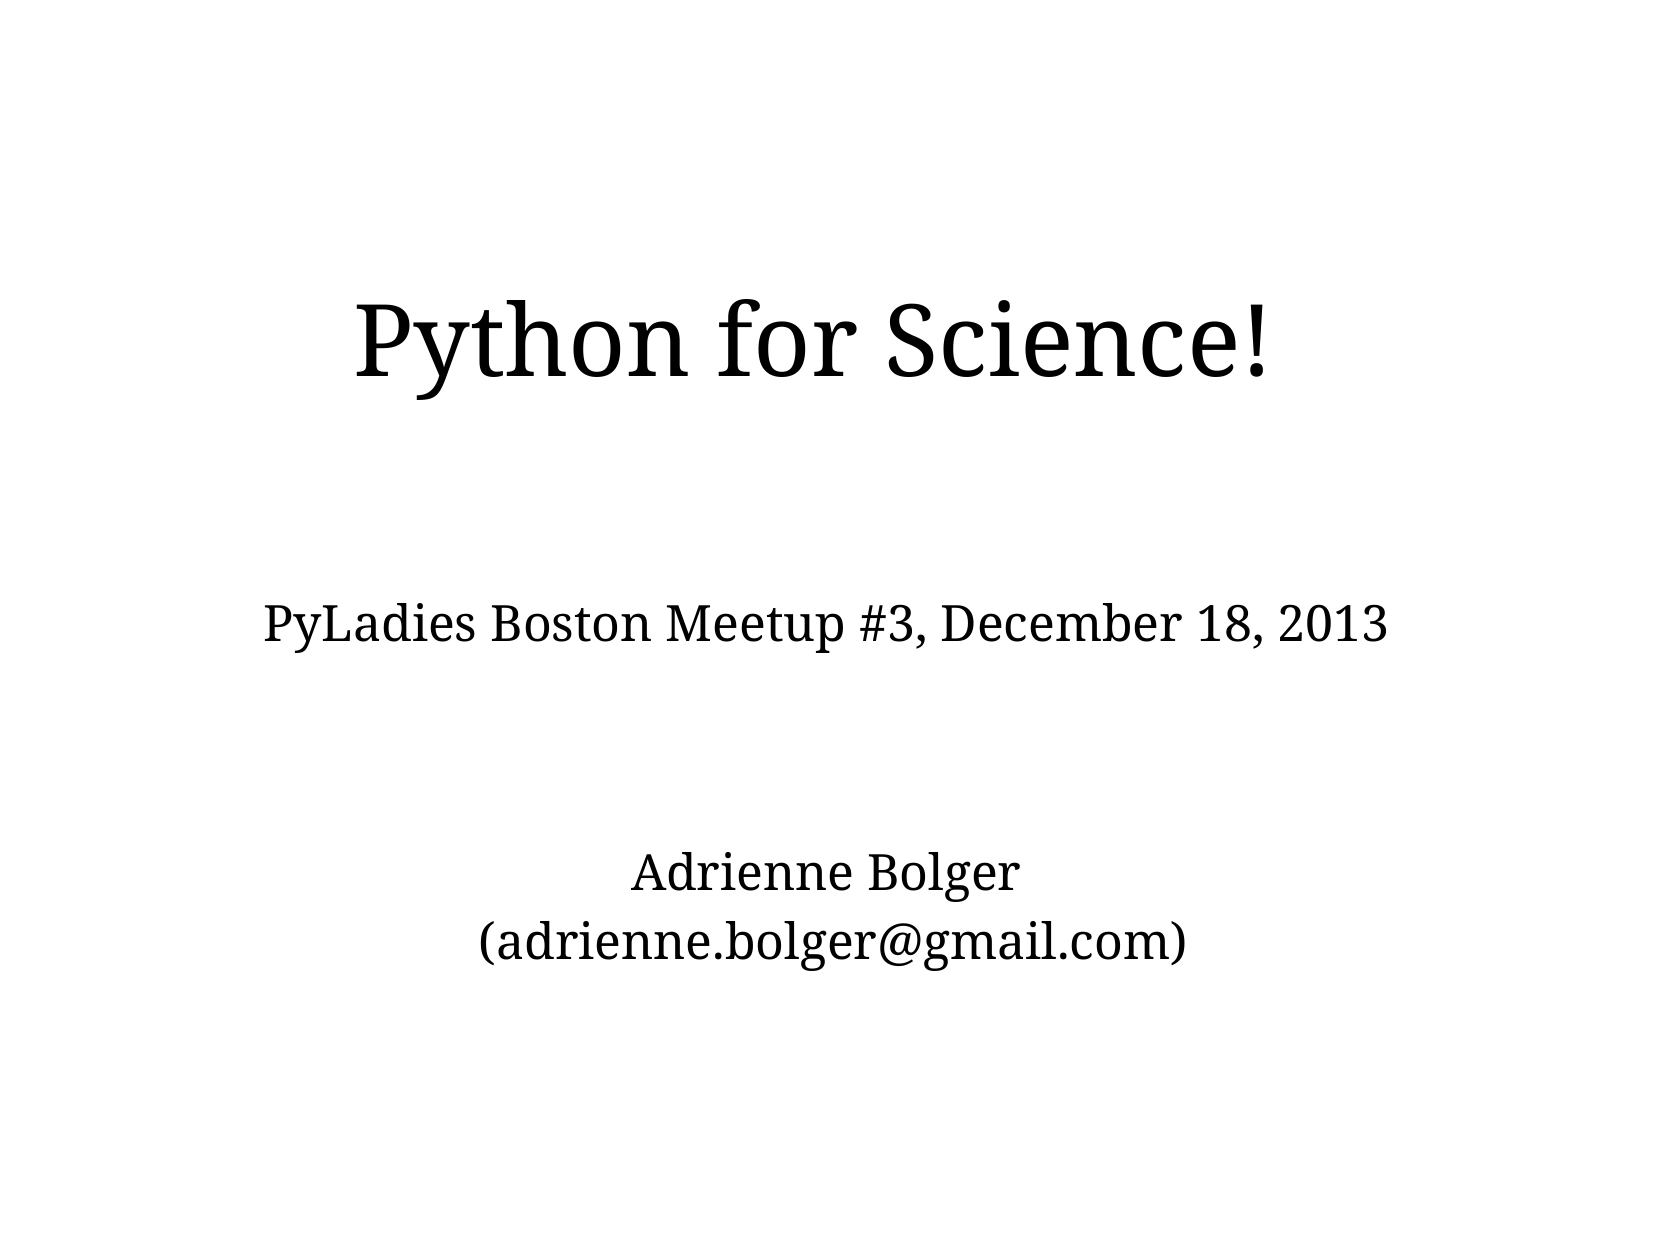

# Python for Science!
PyLadies Boston Meetup #3, December 18, 2013
Adrienne Bolger
 (adrienne.bolger@gmail.com)